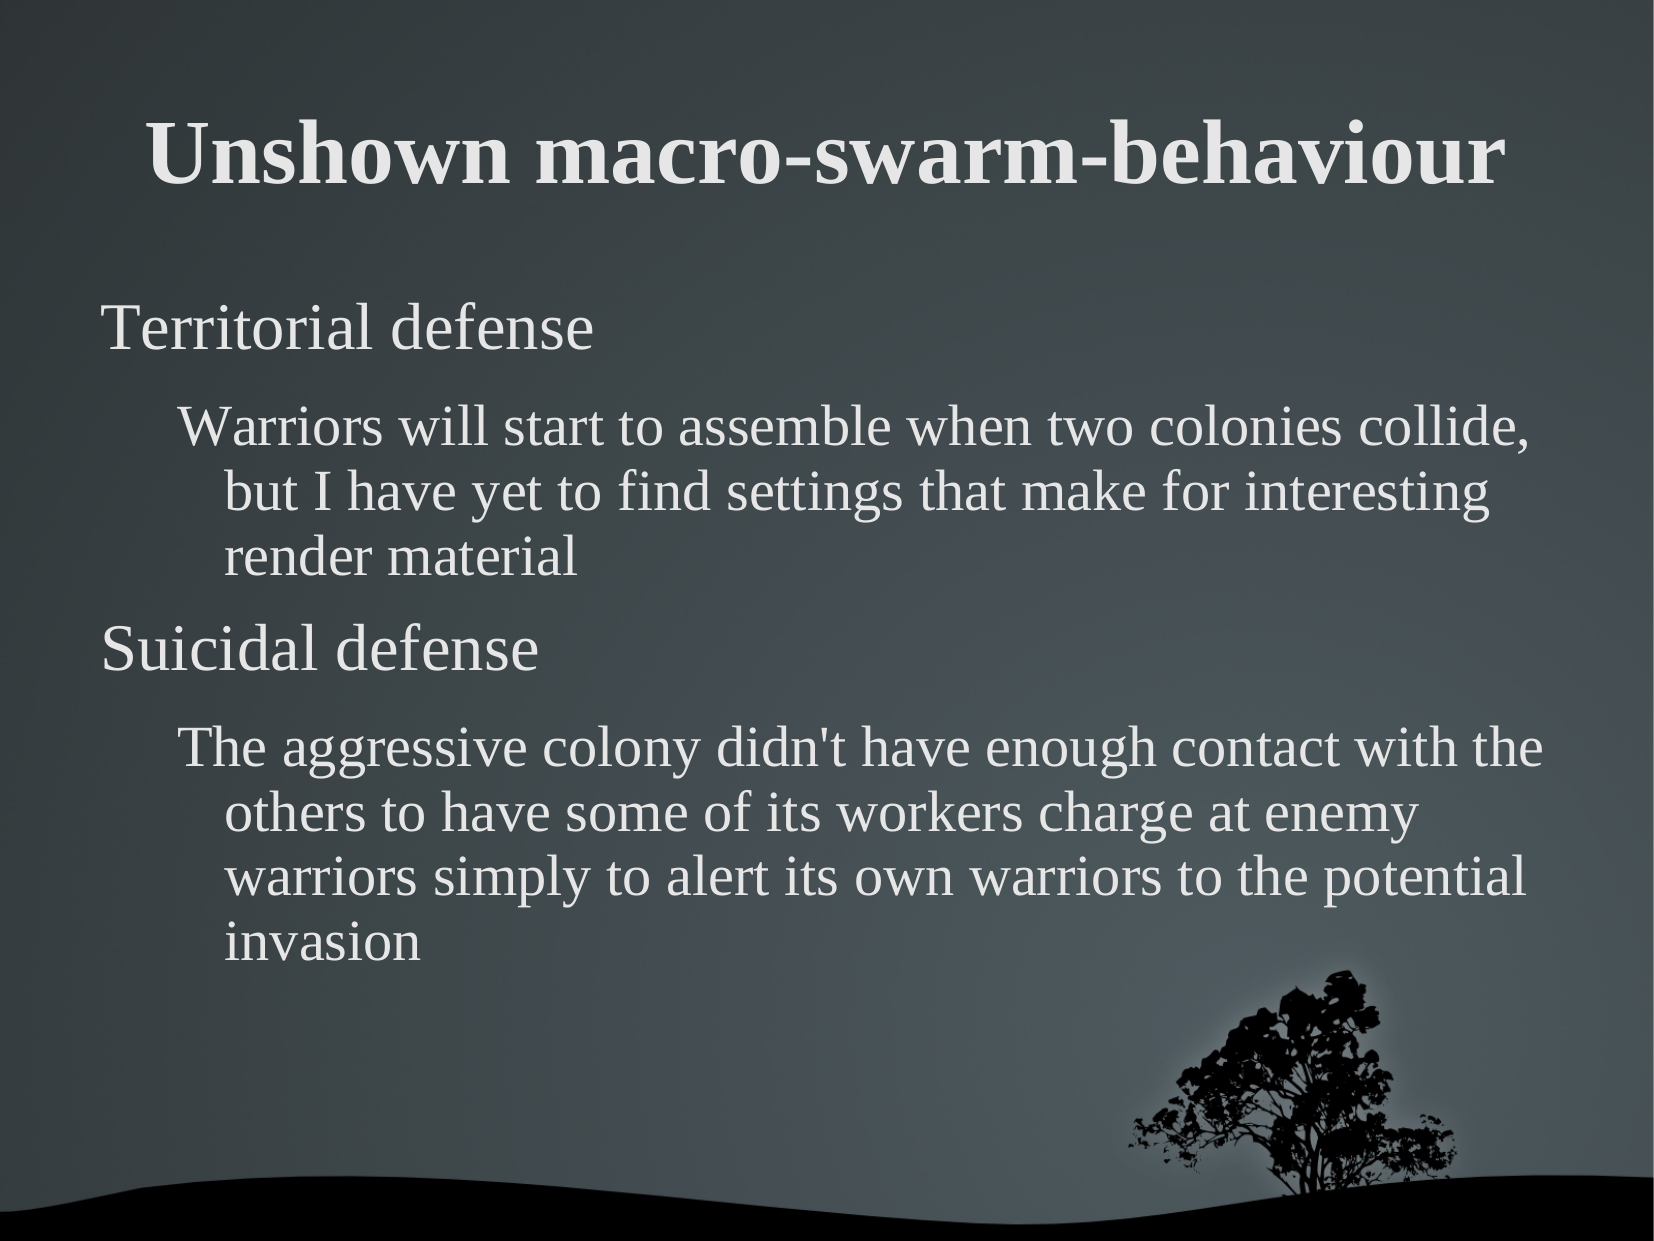

# Unshown macro-swarm-behaviour
Territorial defense
Warriors will start to assemble when two colonies collide, but I have yet to find settings that make for interesting render material
Suicidal defense
The aggressive colony didn't have enough contact with the others to have some of its workers charge at enemy warriors simply to alert its own warriors to the potential invasion